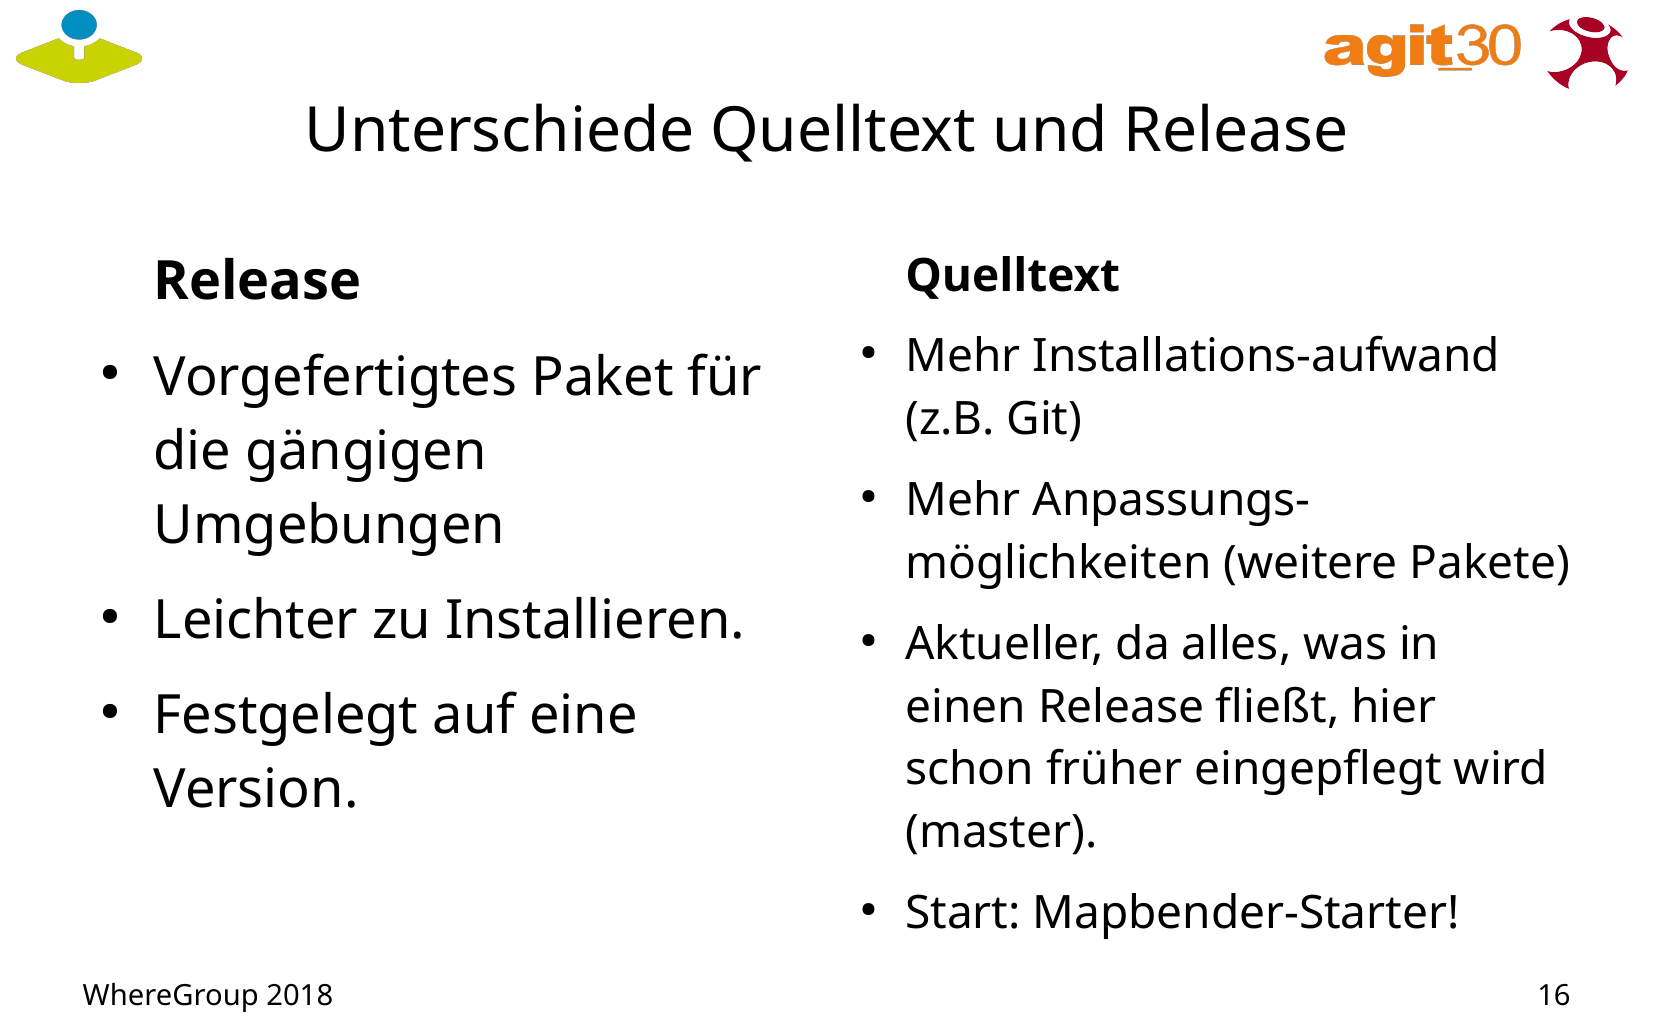

# Unterschiede Quelltext und Release
Release
Vorgefertigtes Paket für die gängigen Umgebungen
Leichter zu Installieren.
Festgelegt auf eine Version.
Quelltext
Mehr Installations-aufwand (z.B. Git)
Mehr Anpassungs-möglichkeiten (weitere Pakete)
Aktueller, da alles, was in einen Release fließt, hier schon früher eingepflegt wird (master).
Start: Mapbender-Starter!
WhereGroup 2018
16